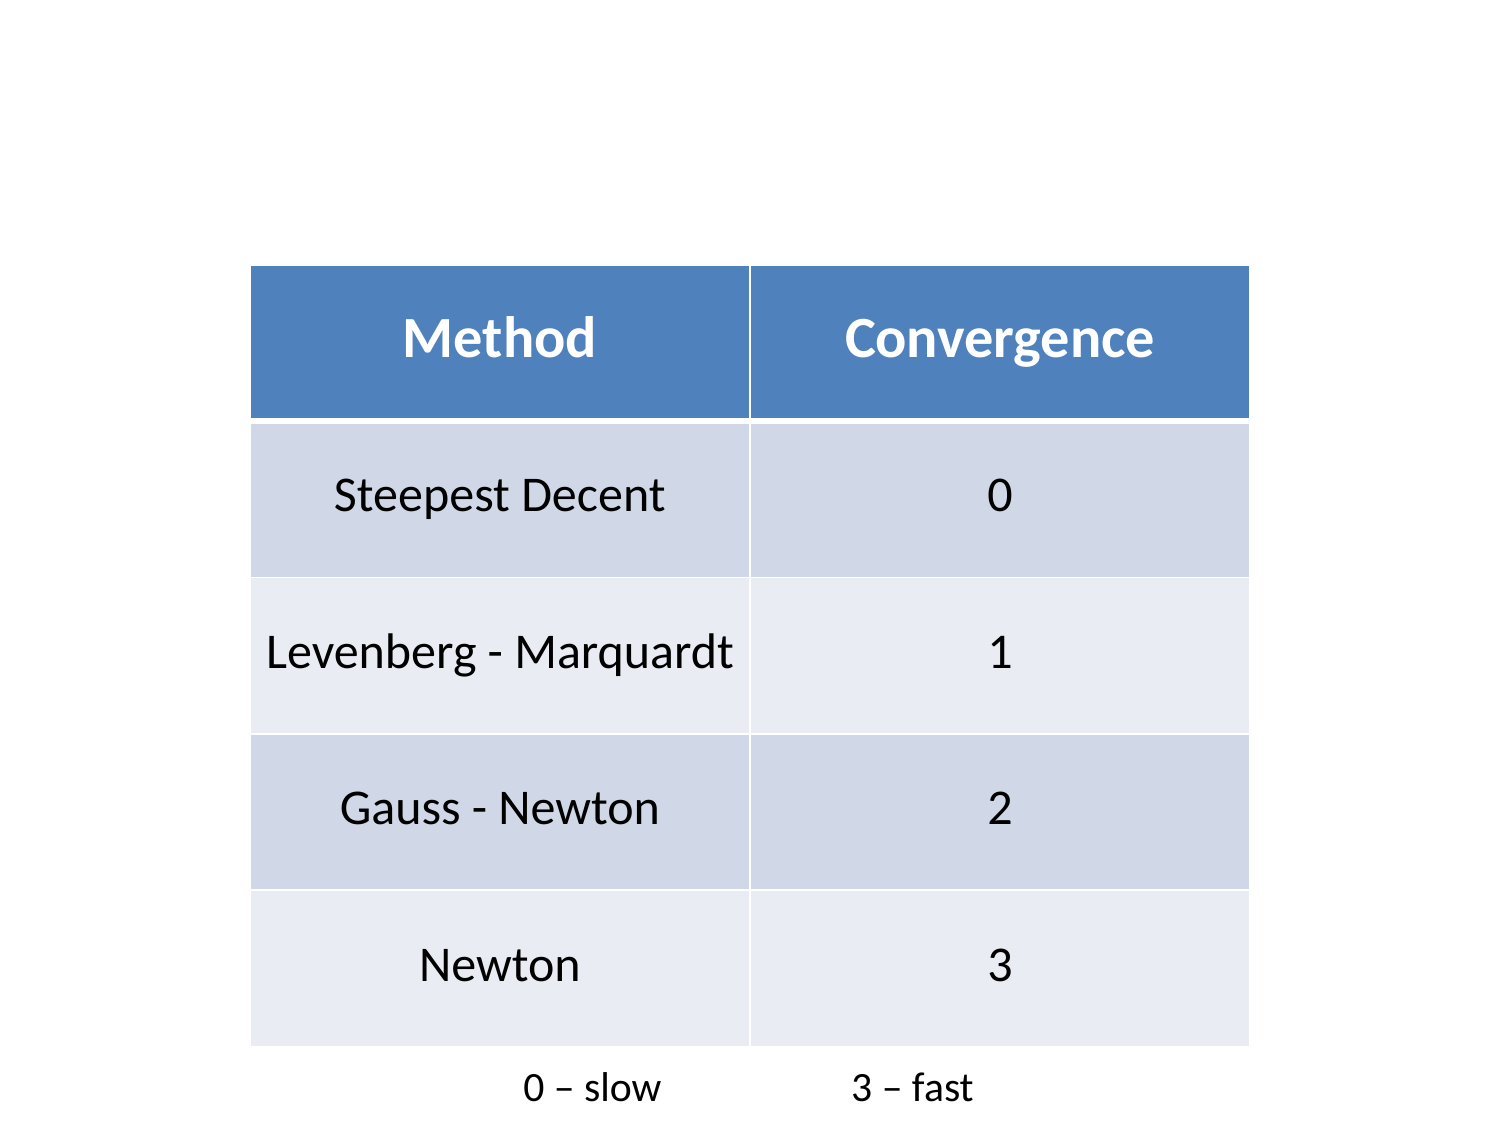

| Method | Convergence |
| --- | --- |
| Steepest Decent | 0 |
| Levenberg - Marquardt | 1 |
| Gauss - Newton | 2 |
| Newton | 3 |
0 – slow 3 – fast